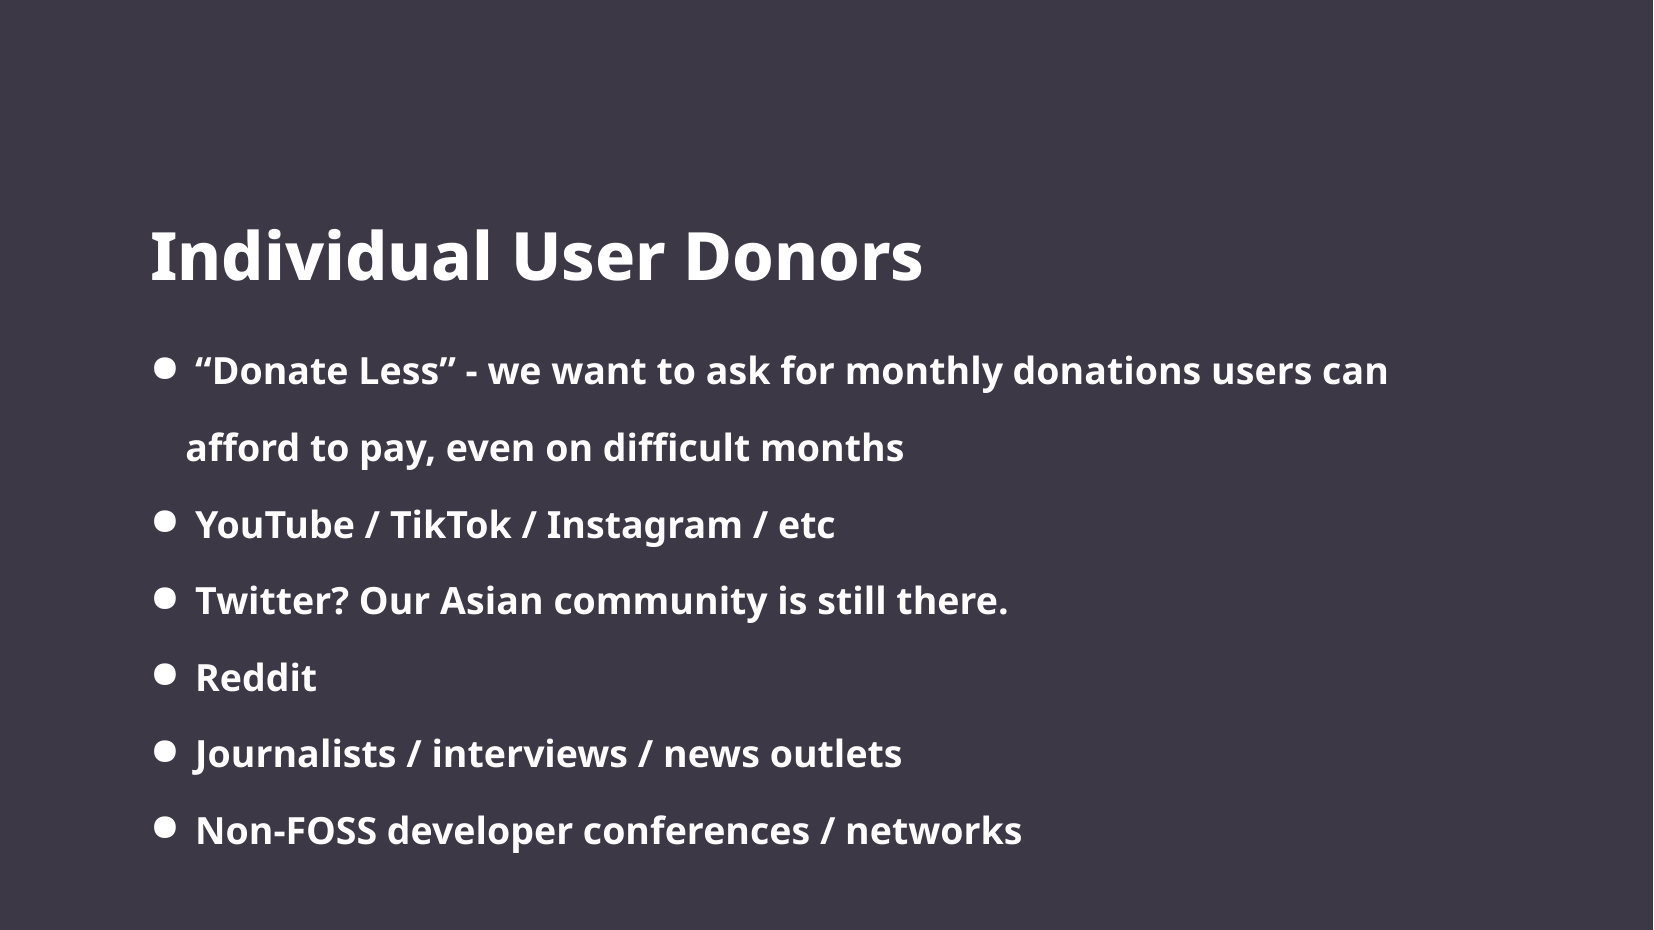

# Individual User Donors
 “Donate Less” - we want to ask for monthly donations users can afford to pay, even on difficult months
 YouTube / TikTok / Instagram / etc
 Twitter? Our Asian community is still there.
 Reddit
 Journalists / interviews / news outlets
 Non-FOSS developer conferences / networks